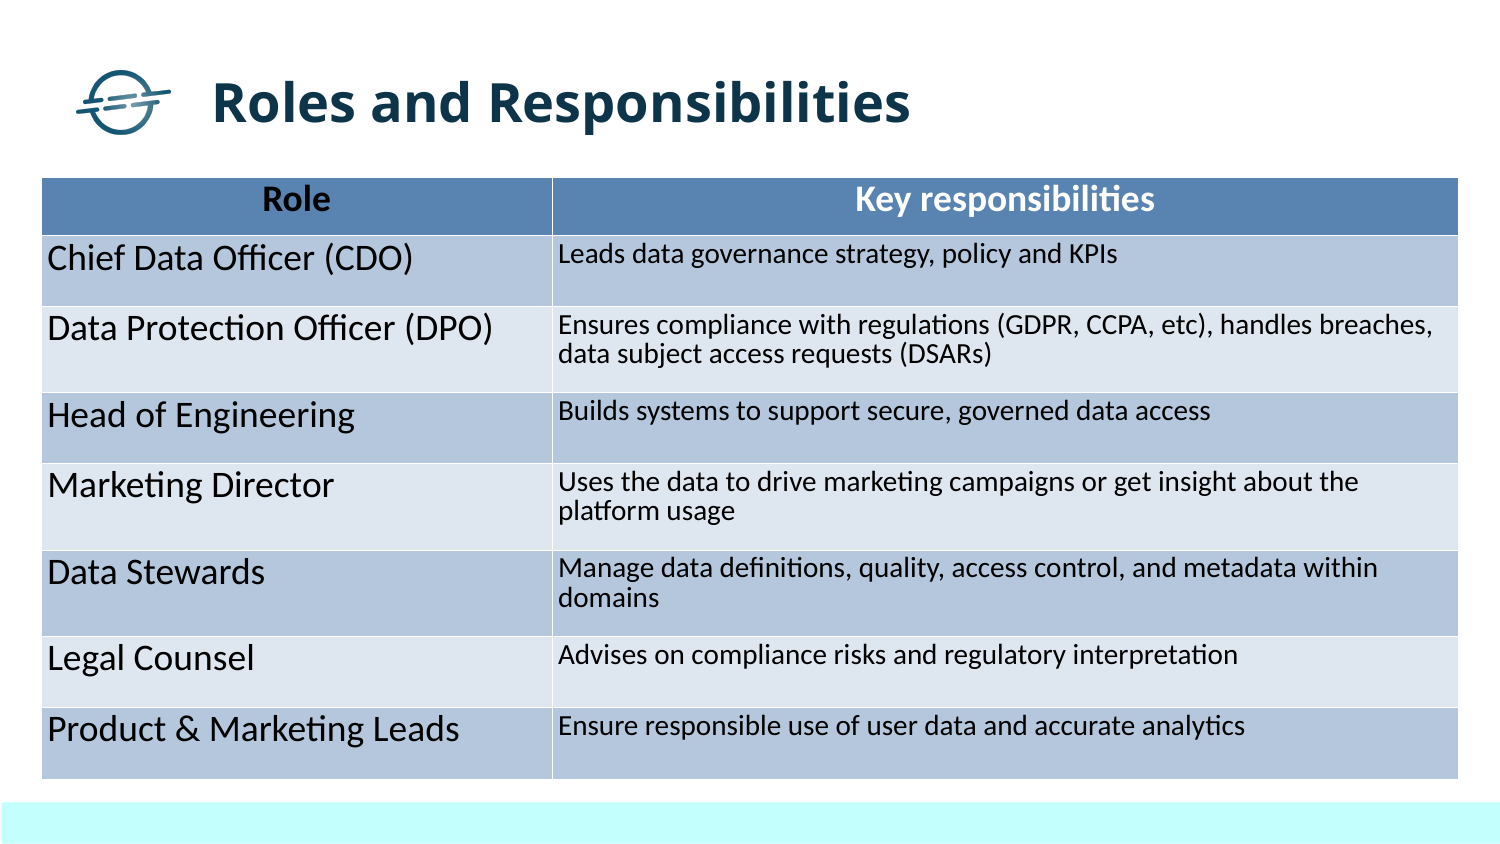

# Roles and Responsibilities
| Role | Key responsibilities |
| --- | --- |
| Chief Data Officer (CDO) | Leads data governance strategy, policy and KPIs |
| Data Protection Officer (DPO) | Ensures compliance with regulations (GDPR, CCPA, etc), handles breaches, data subject access requests (DSARs) |
| Head of Engineering | Builds systems to support secure, governed data access |
| Marketing Director | Uses the data to drive marketing campaigns or get insight about the platform usage |
| Data Stewards | Manage data definitions, quality, access control, and metadata within domains |
| Legal Counsel | Advises on compliance risks and regulatory interpretation |
| Product & Marketing Leads | Ensure responsible use of user data and accurate analytics |